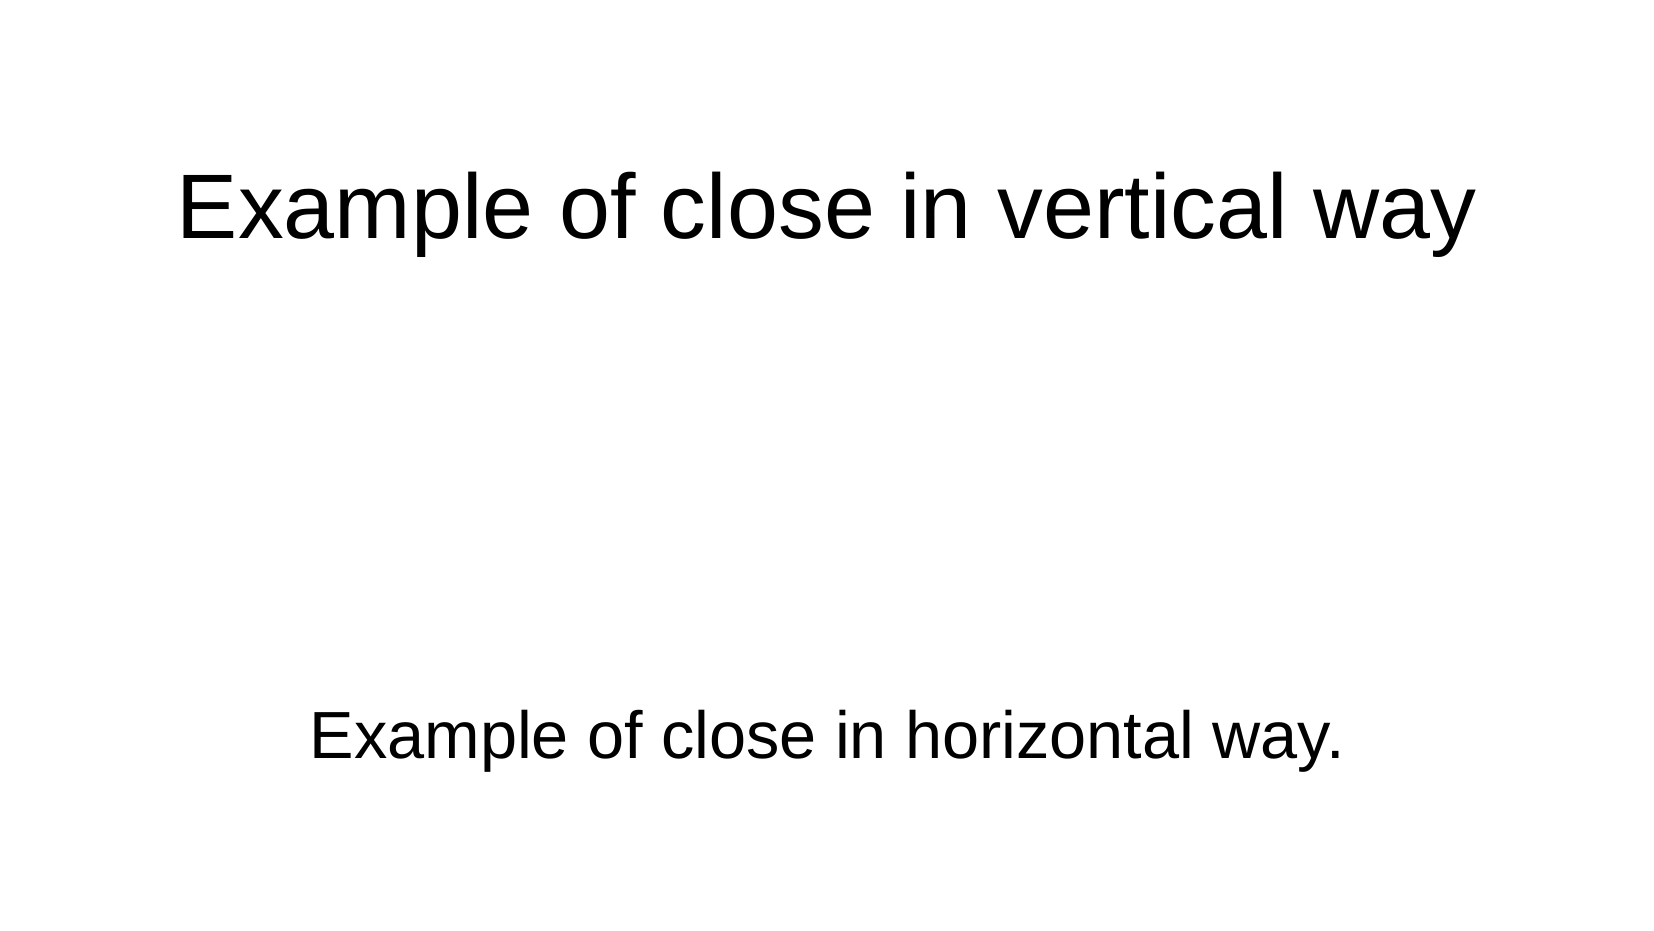

# Example of close in vertical way
Example of close in horizontal way.